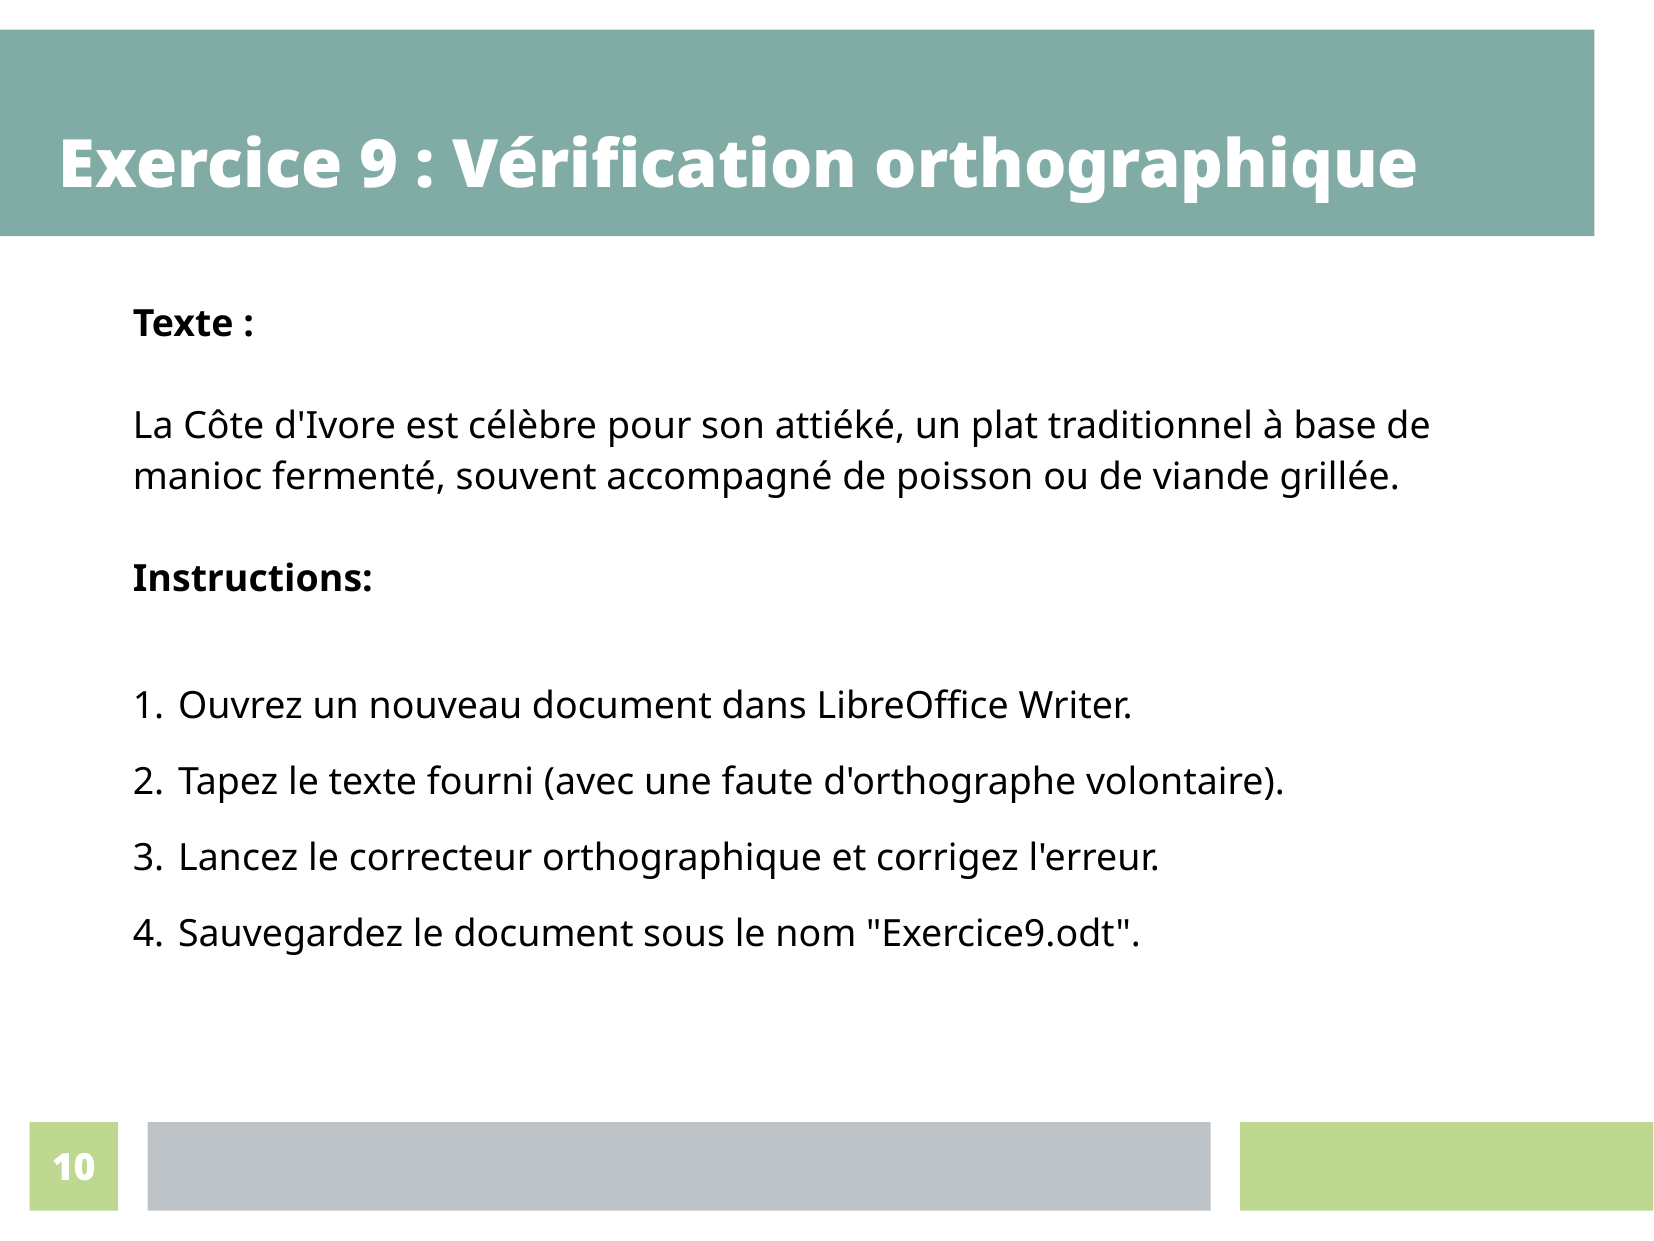

# Exercice 9 : Vérification orthographique
Texte :
La Côte d'Ivore est célèbre pour son attiéké, un plat traditionnel à base de manioc fermenté, souvent accompagné de poisson ou de viande grillée.
Instructions:
 Ouvrez un nouveau document dans LibreOffice Writer.
 Tapez le texte fourni (avec une faute d'orthographe volontaire).
 Lancez le correcteur orthographique et corrigez l'erreur.
 Sauvegardez le document sous le nom "Exercice9.odt".
10